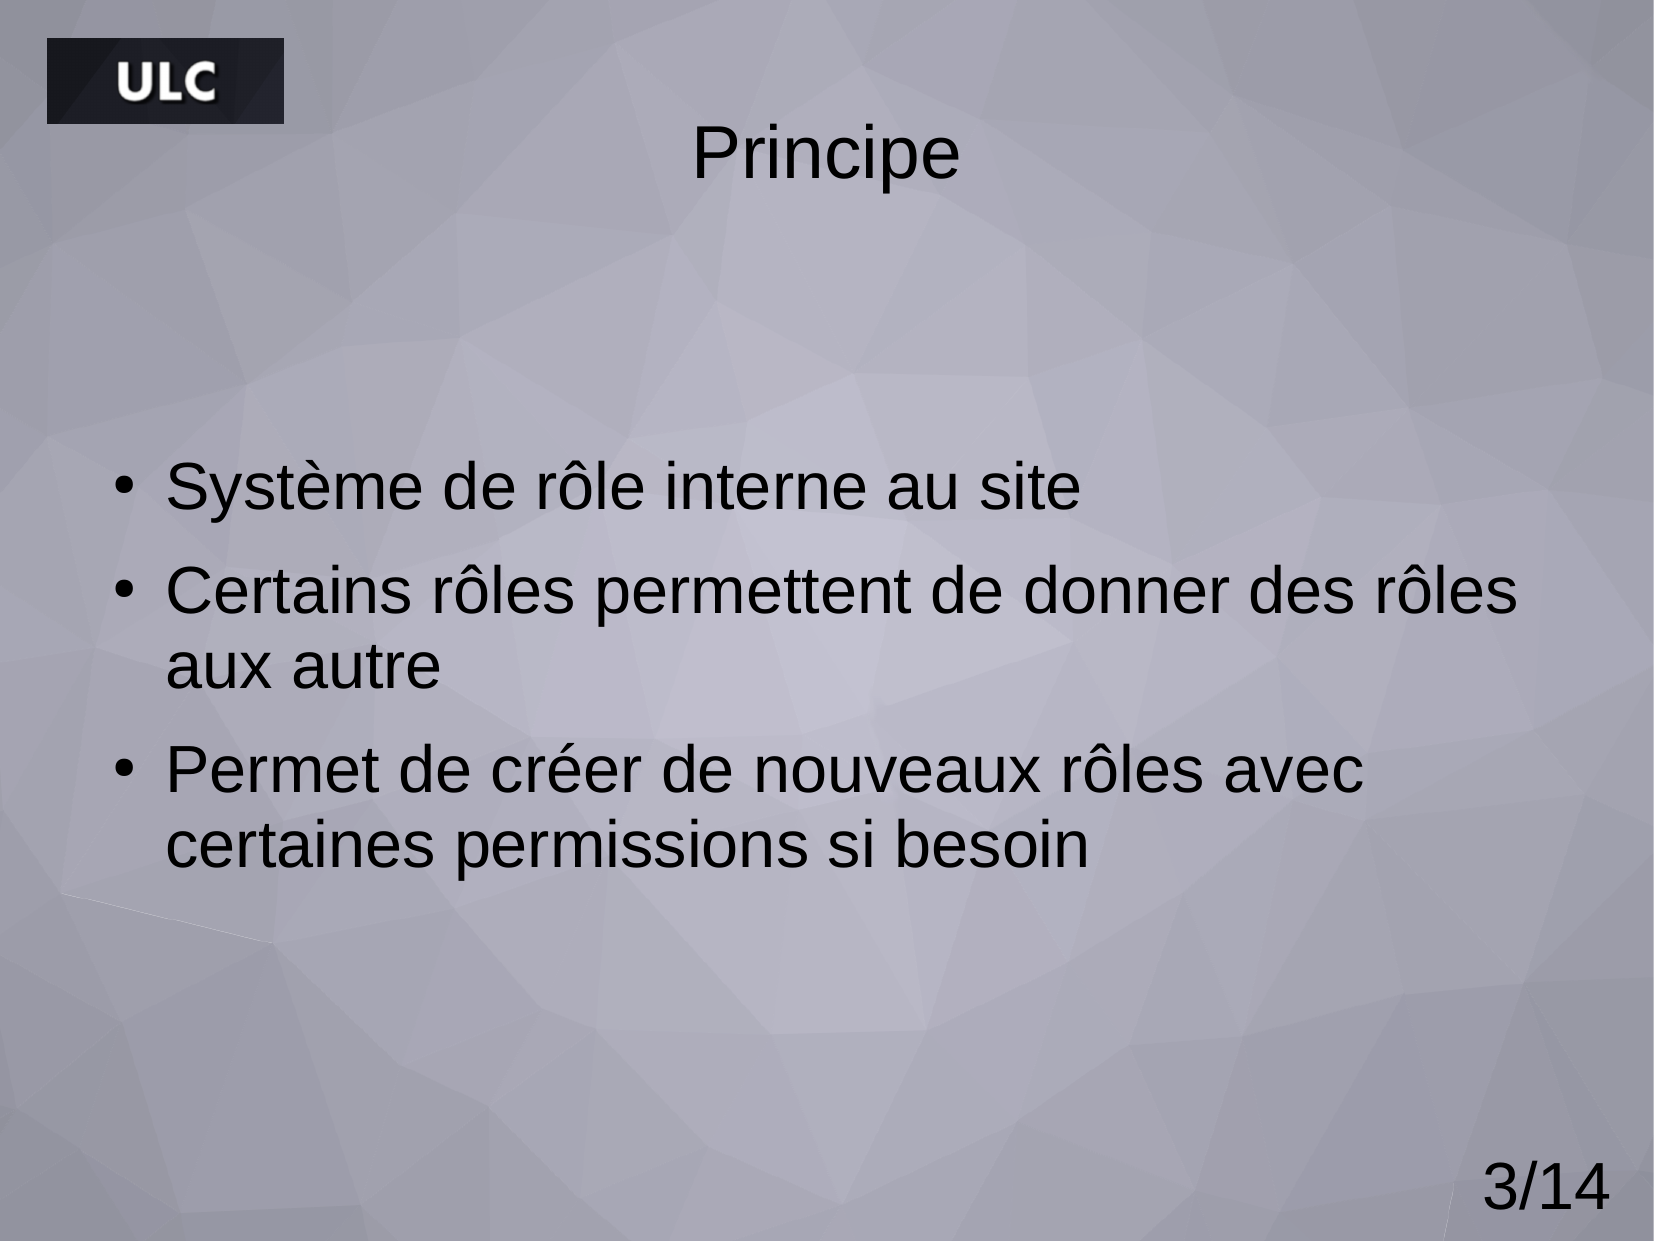

# Principe
Système de rôle interne au site
Certains rôles permettent de donner des rôles aux autre
Permet de créer de nouveaux rôles avec certaines permissions si besoin
3/14